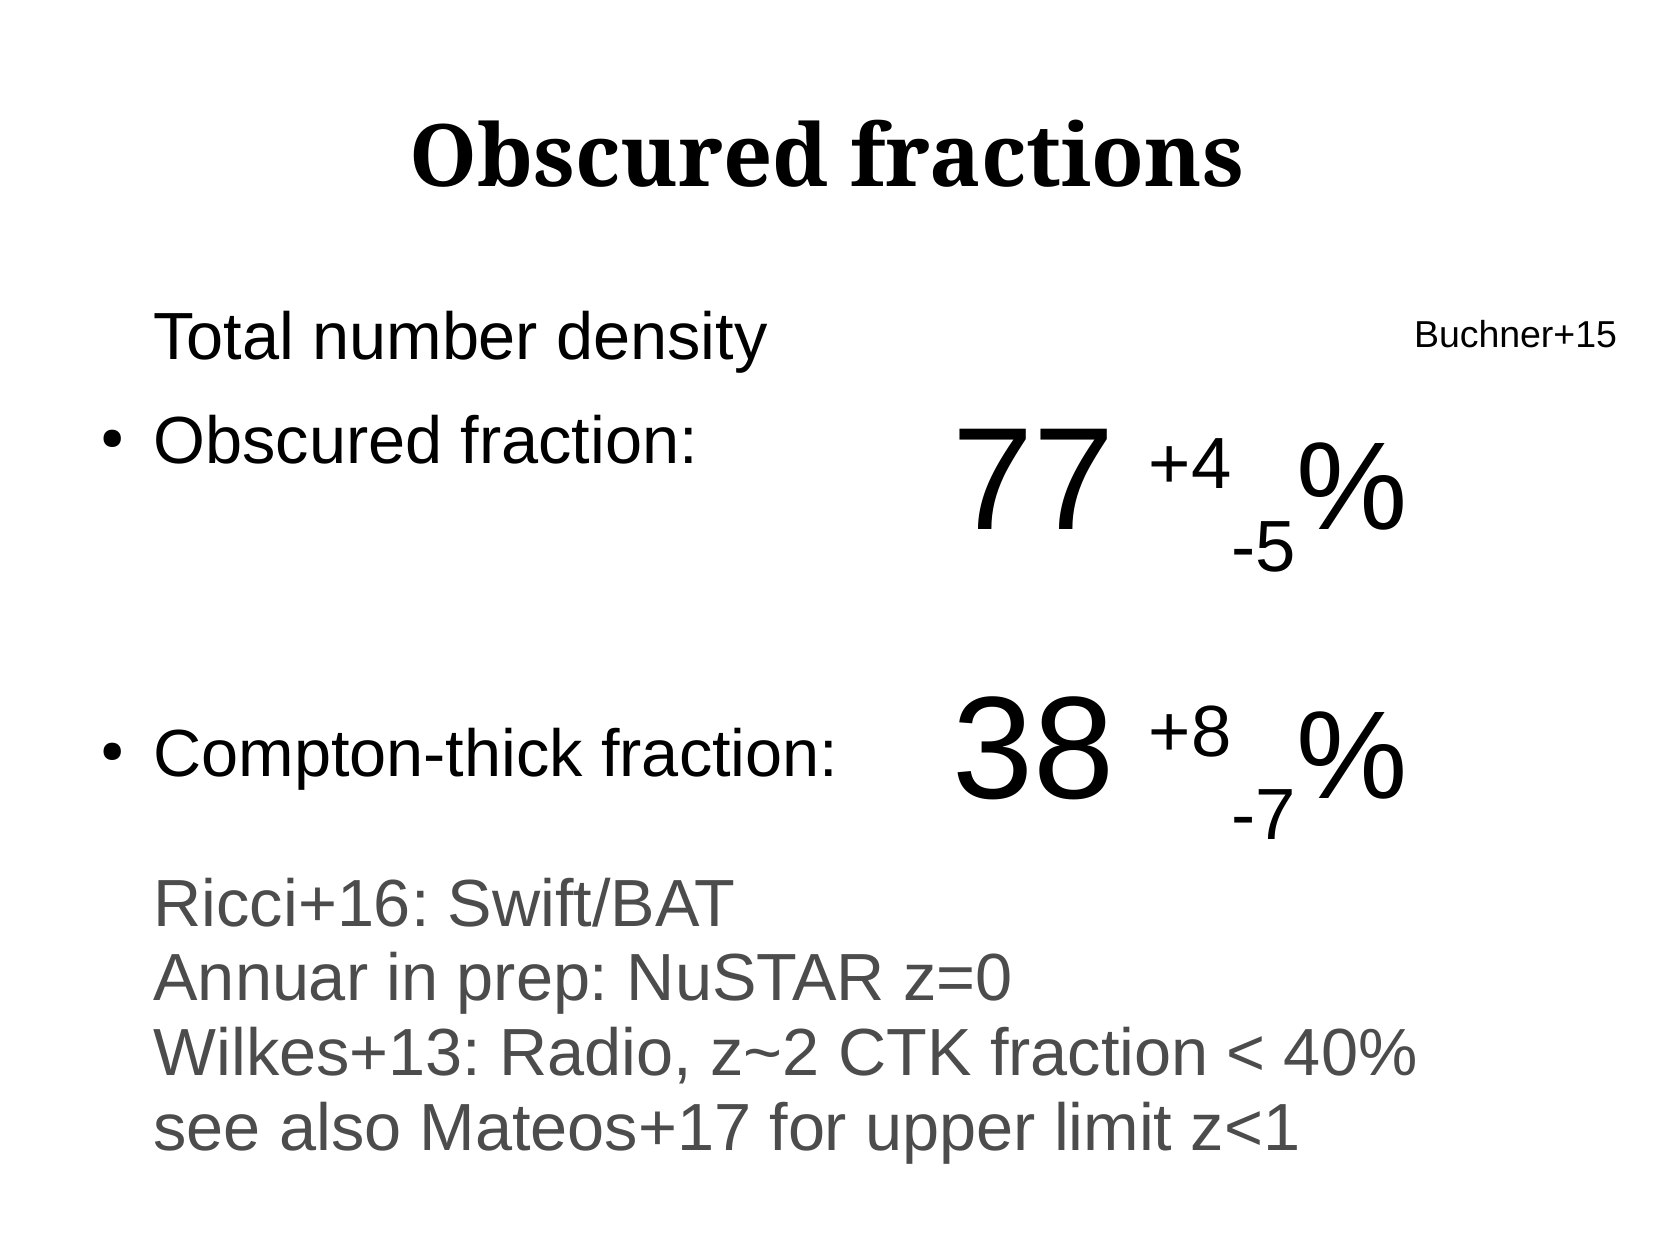

# Obscured fractions
Total number density
Obscured fraction:
Compton-thick fraction:
Ricci+16: Swift/BAT
Annuar in prep: NuSTAR z=0
Wilkes+13: Radio, z~2 CTK fraction < 40%
see also Mateos+17 for upper limit z<1
Buchner+15
77 +4-5%
38 +8-7%